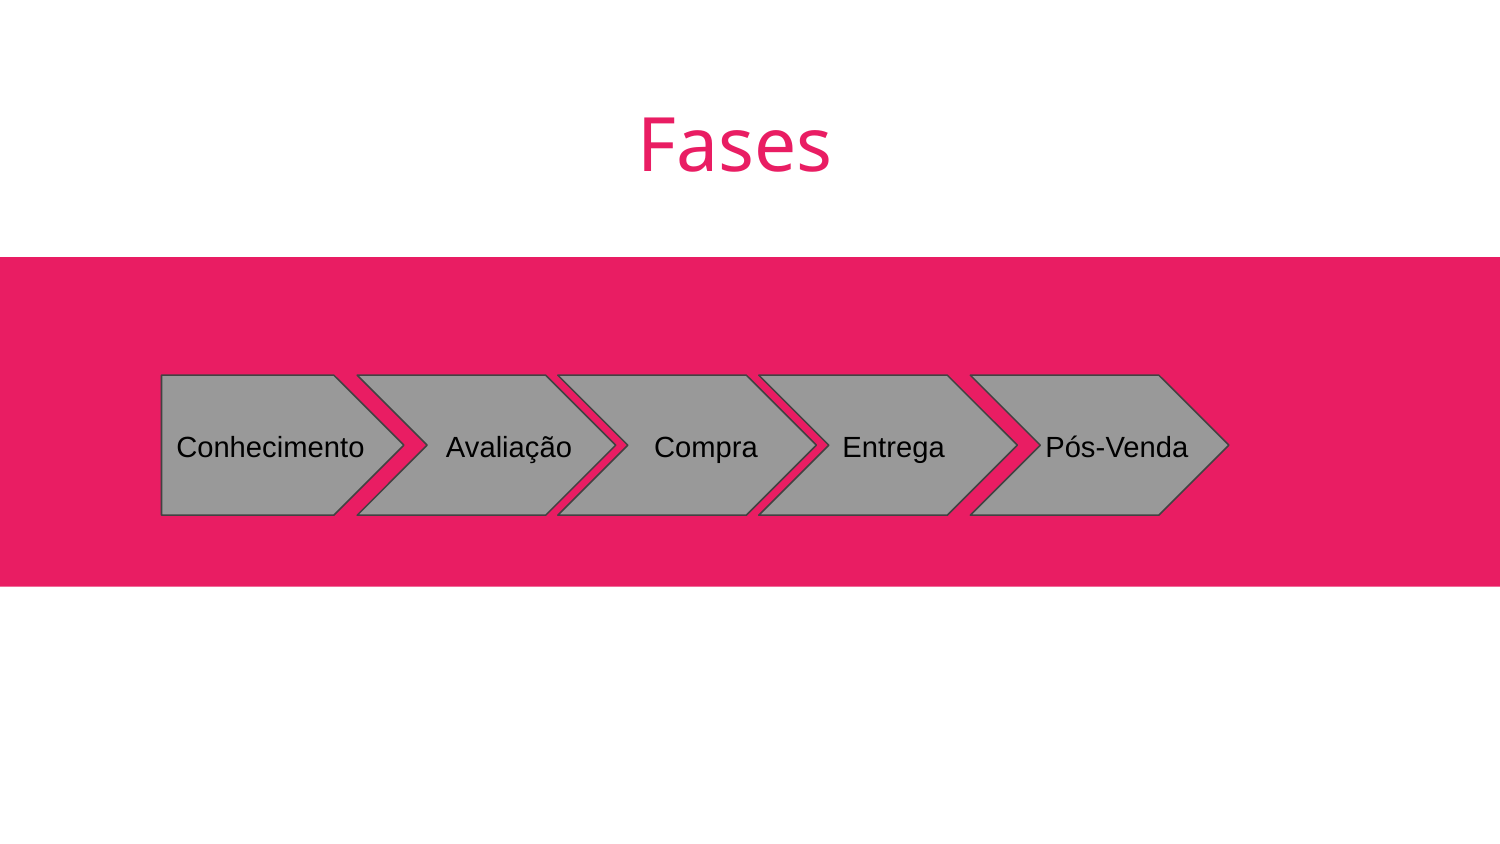

# Fases
Conhecimento
Avaliação
Compra
Entrega
Pós-Venda